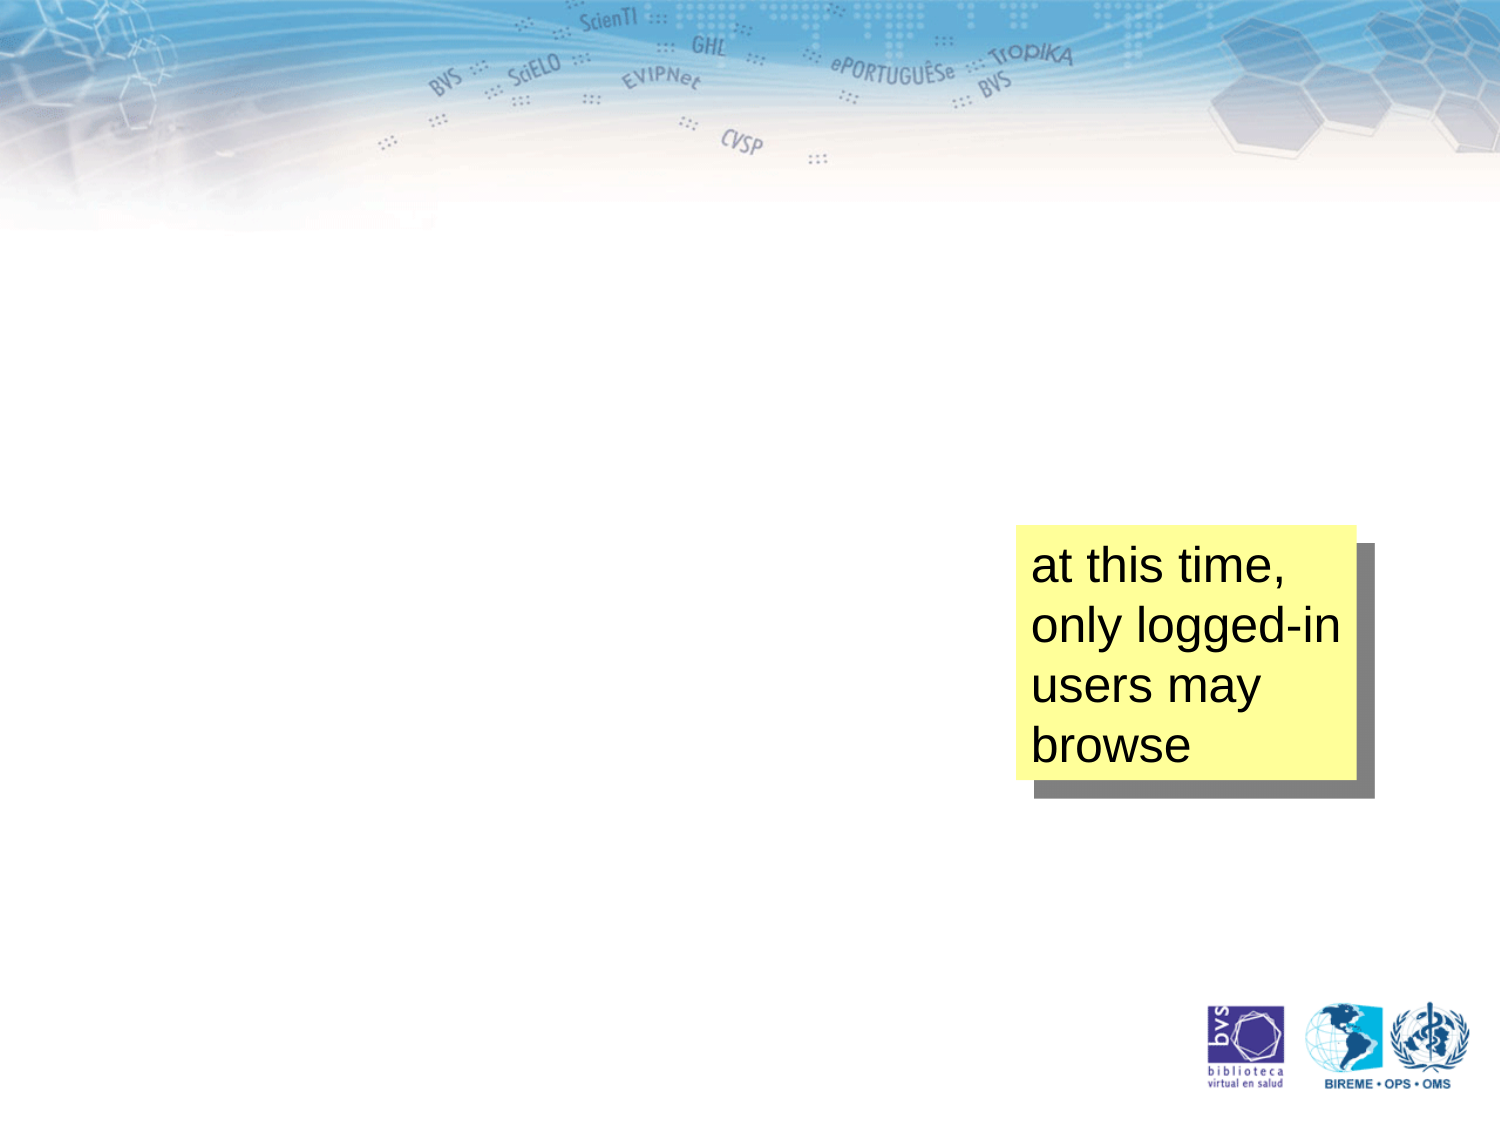

#
at this time,
only logged-in
users may
browse